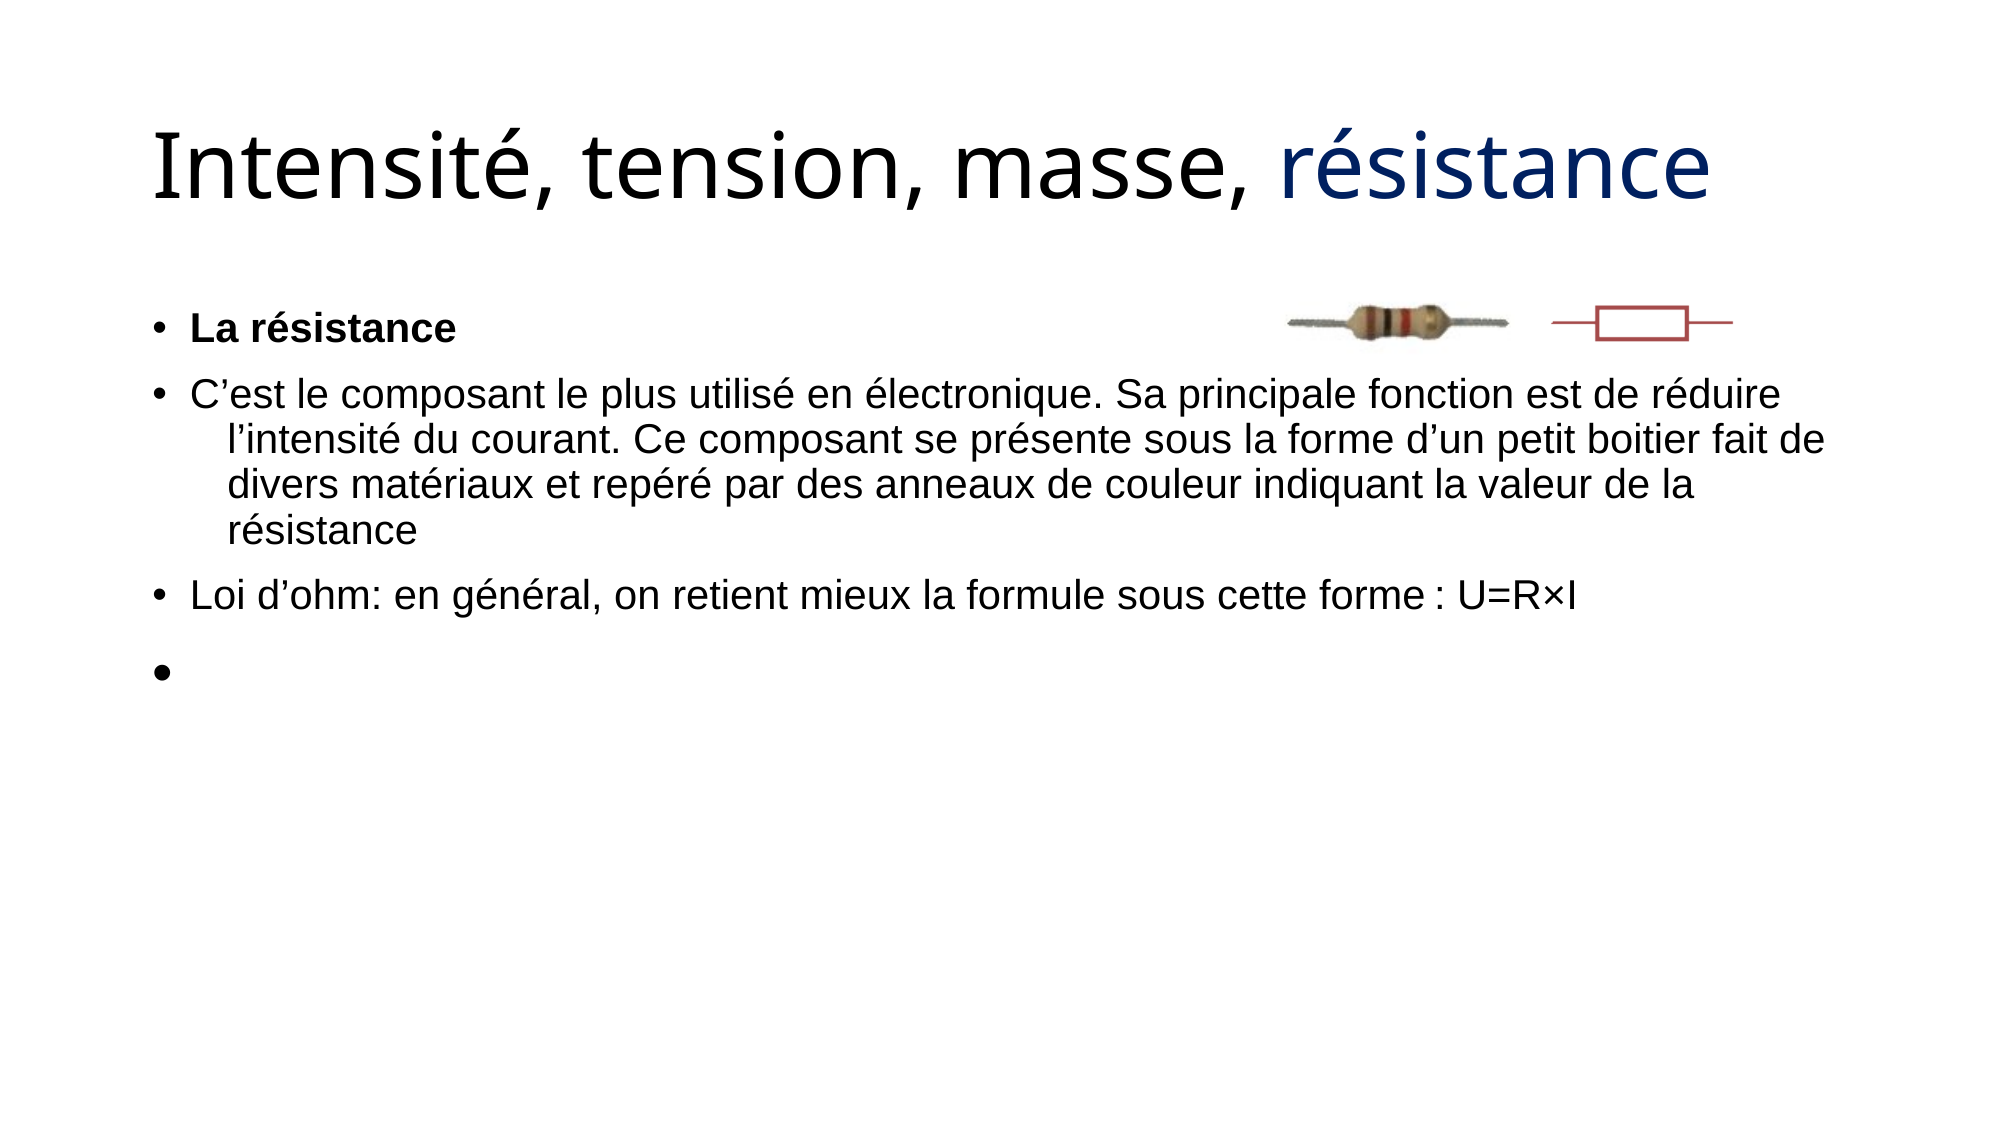

# Intensité, tension, masse, résistance
La résistance
C’est le composant le plus utilisé en électronique. Sa principale fonction est de réduire l’intensité du courant. Ce composant se présente sous la forme d’un petit boitier fait de divers matériaux et repéré par des anneaux de couleur indiquant la valeur de la résistance
Loi d’ohm: en général, on retient mieux la formule sous cette forme : U=R×I